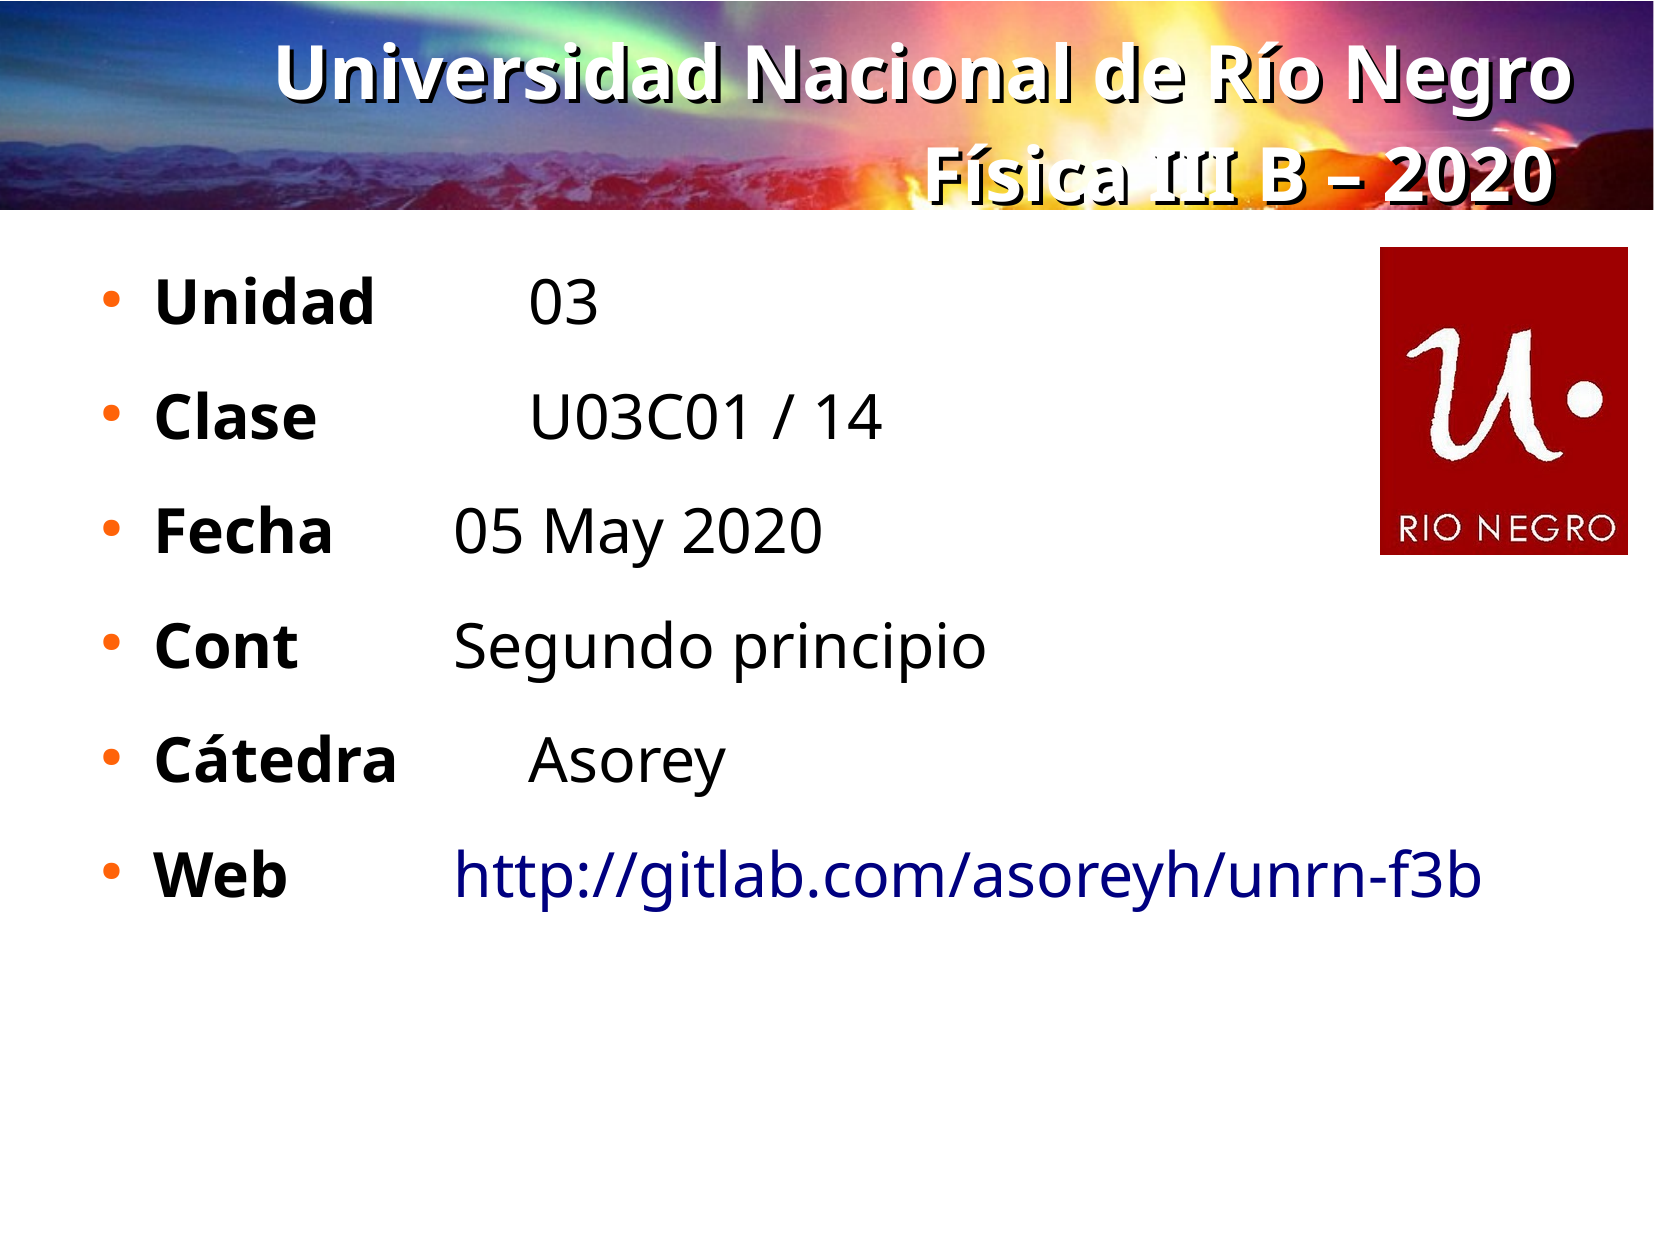

# Universidad Nacional de Río Negro Física III B – 2020
Unidad 		03
Clase			U03C01 / 14
Fecha		05 May 2020
Cont			Segundo principio
Cátedra		Asorey
Web			http://gitlab.com/asoreyh/unrn-f3b